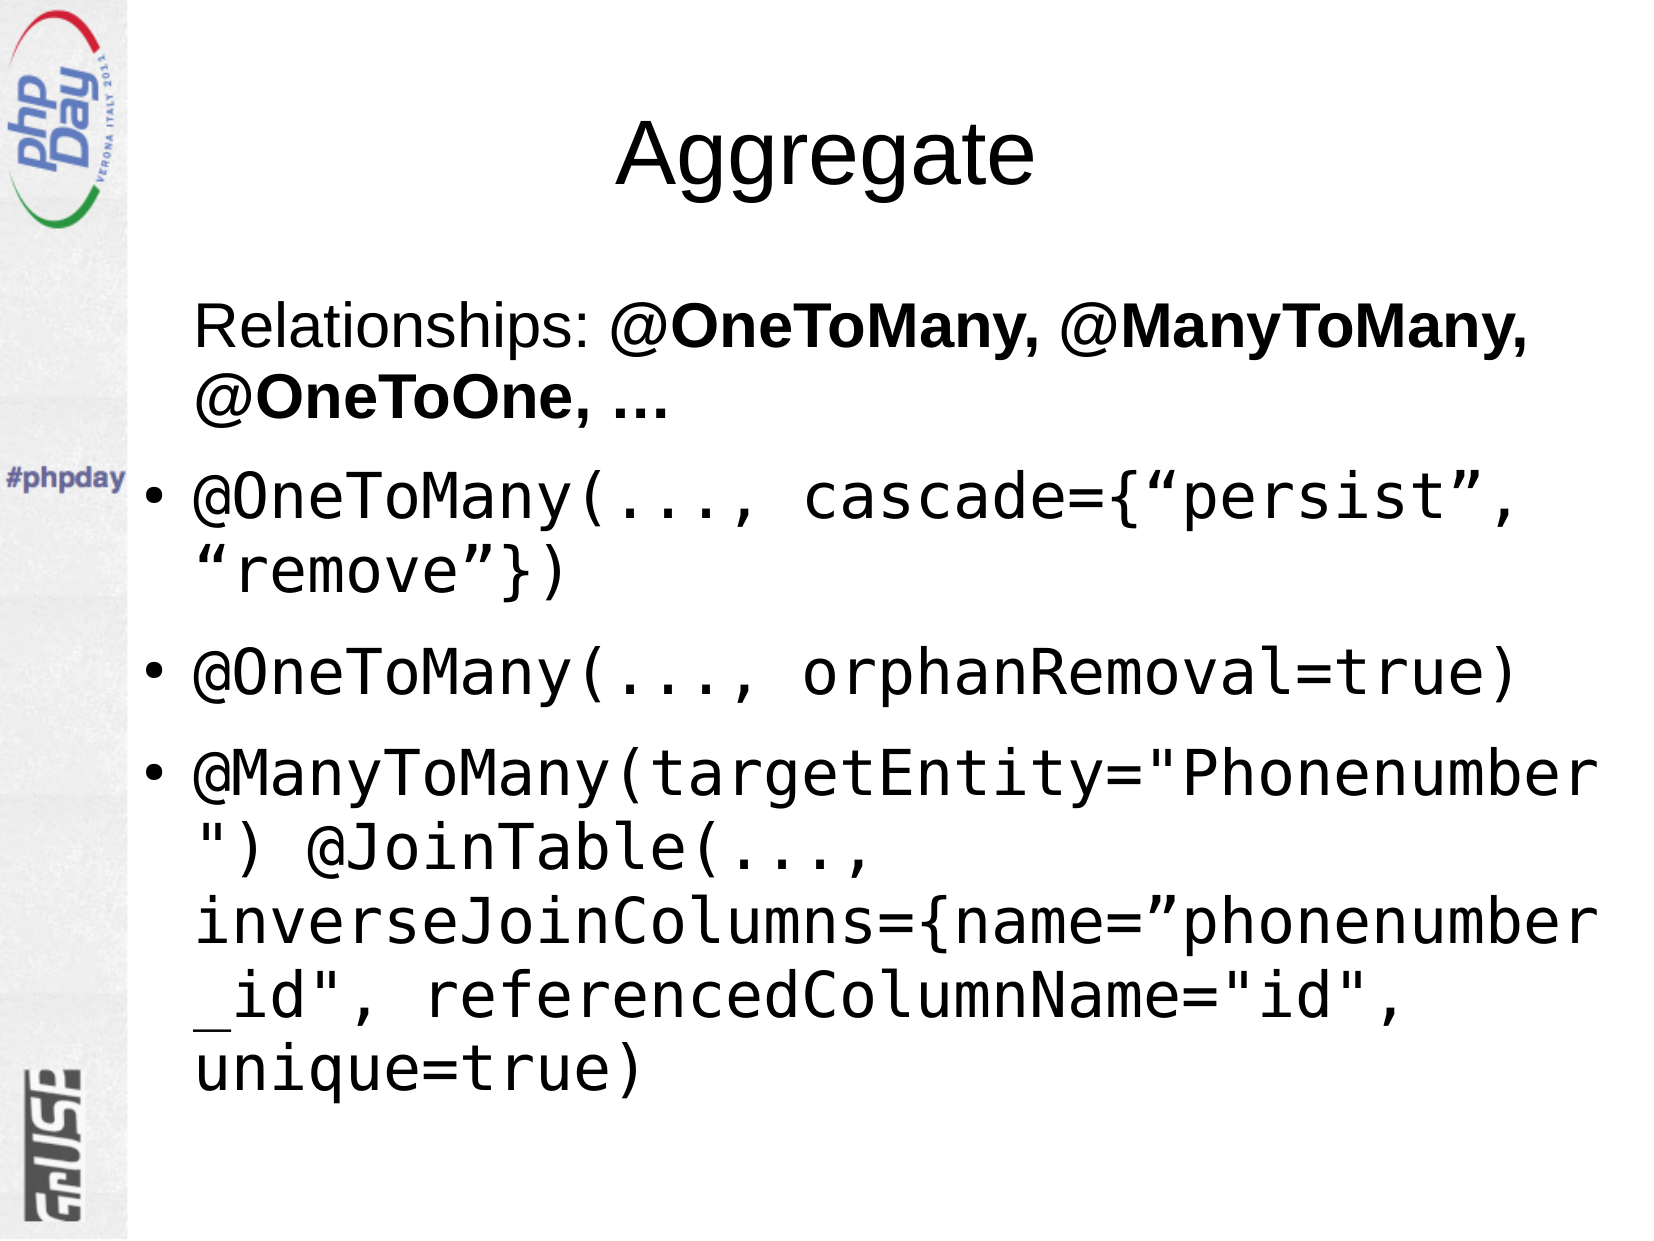

# Aggregate
Relationships: @OneToMany, @ManyToMany, @OneToOne, …
@OneToMany(..., cascade={“persist”, “remove”})
@OneToMany(..., orphanRemoval=true)
@ManyToMany(targetEntity="Phonenumber") @JoinTable(..., inverseJoinColumns={name=”phonenumber_id", referencedColumnName="id", unique=true)